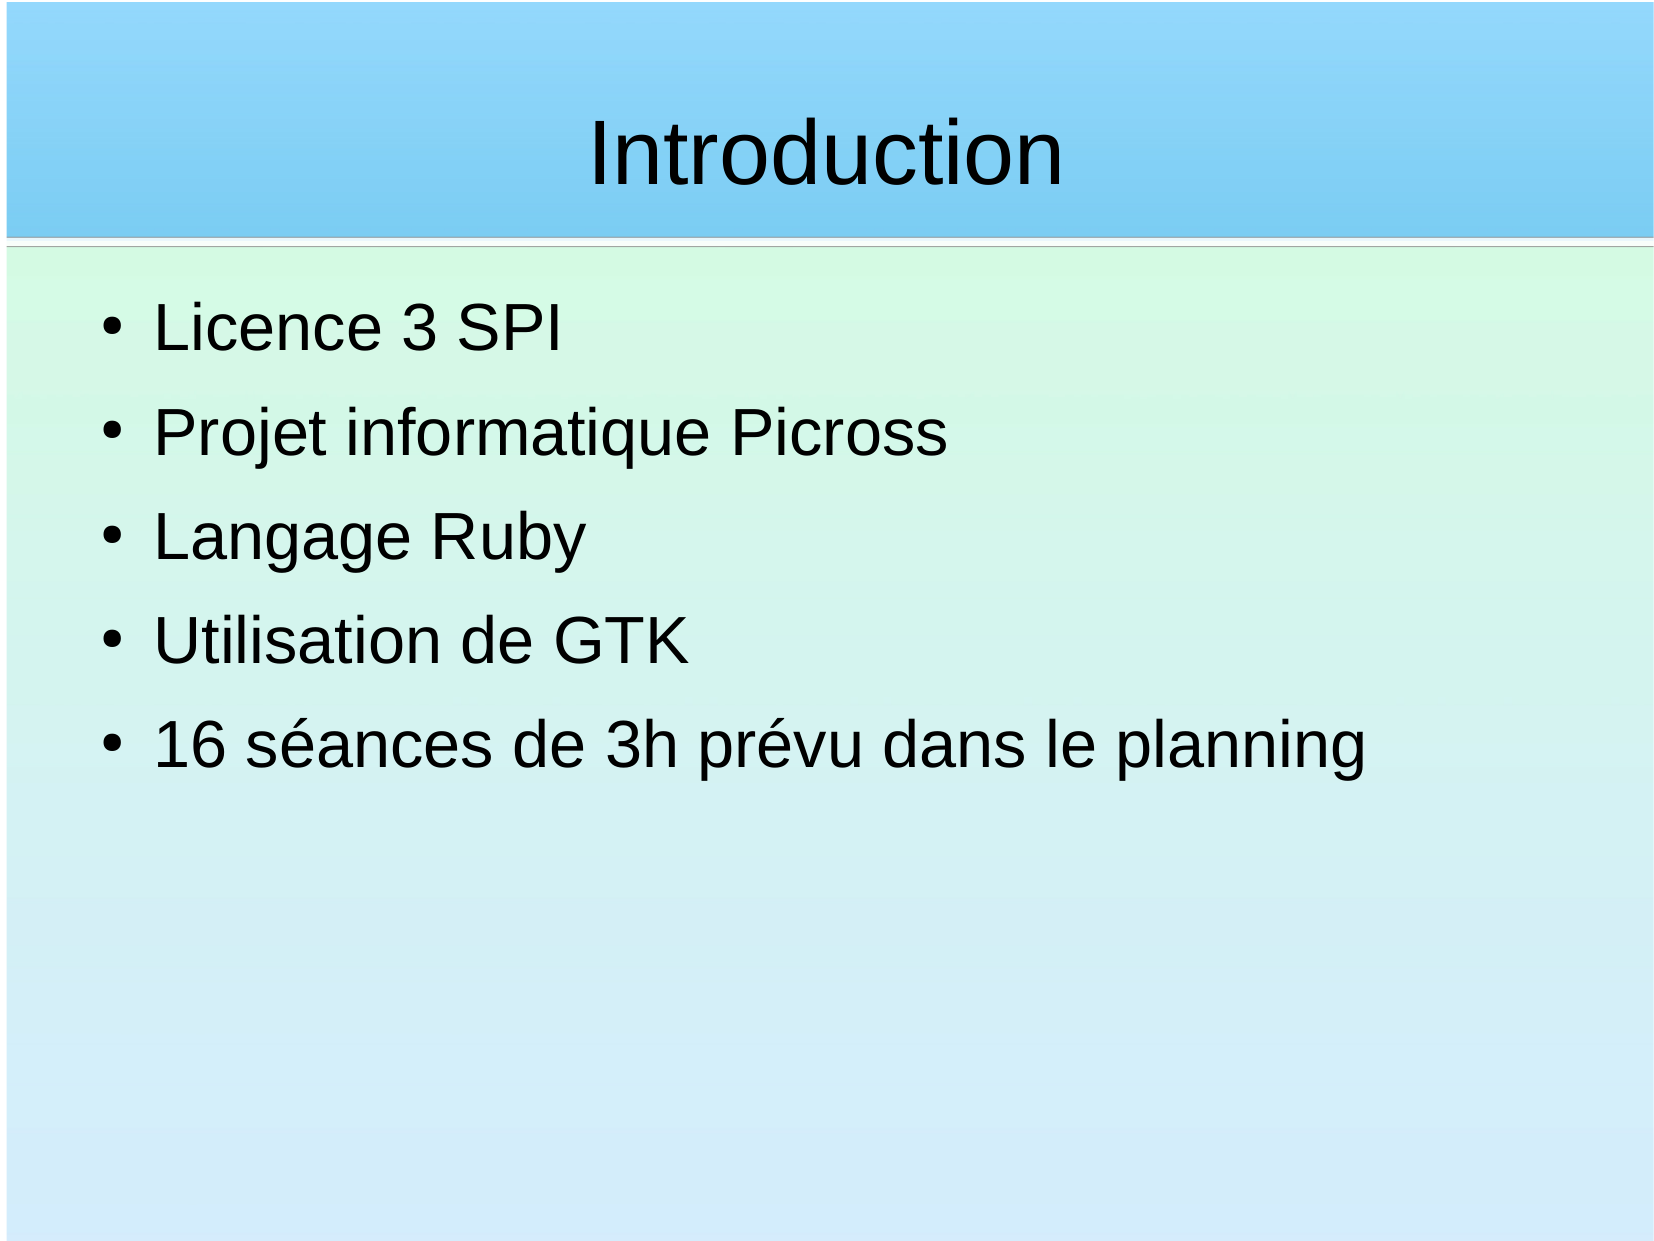

# Introduction
Licence 3 SPI
Projet informatique Picross
Langage Ruby
Utilisation de GTK
16 séances de 3h prévu dans le planning
2